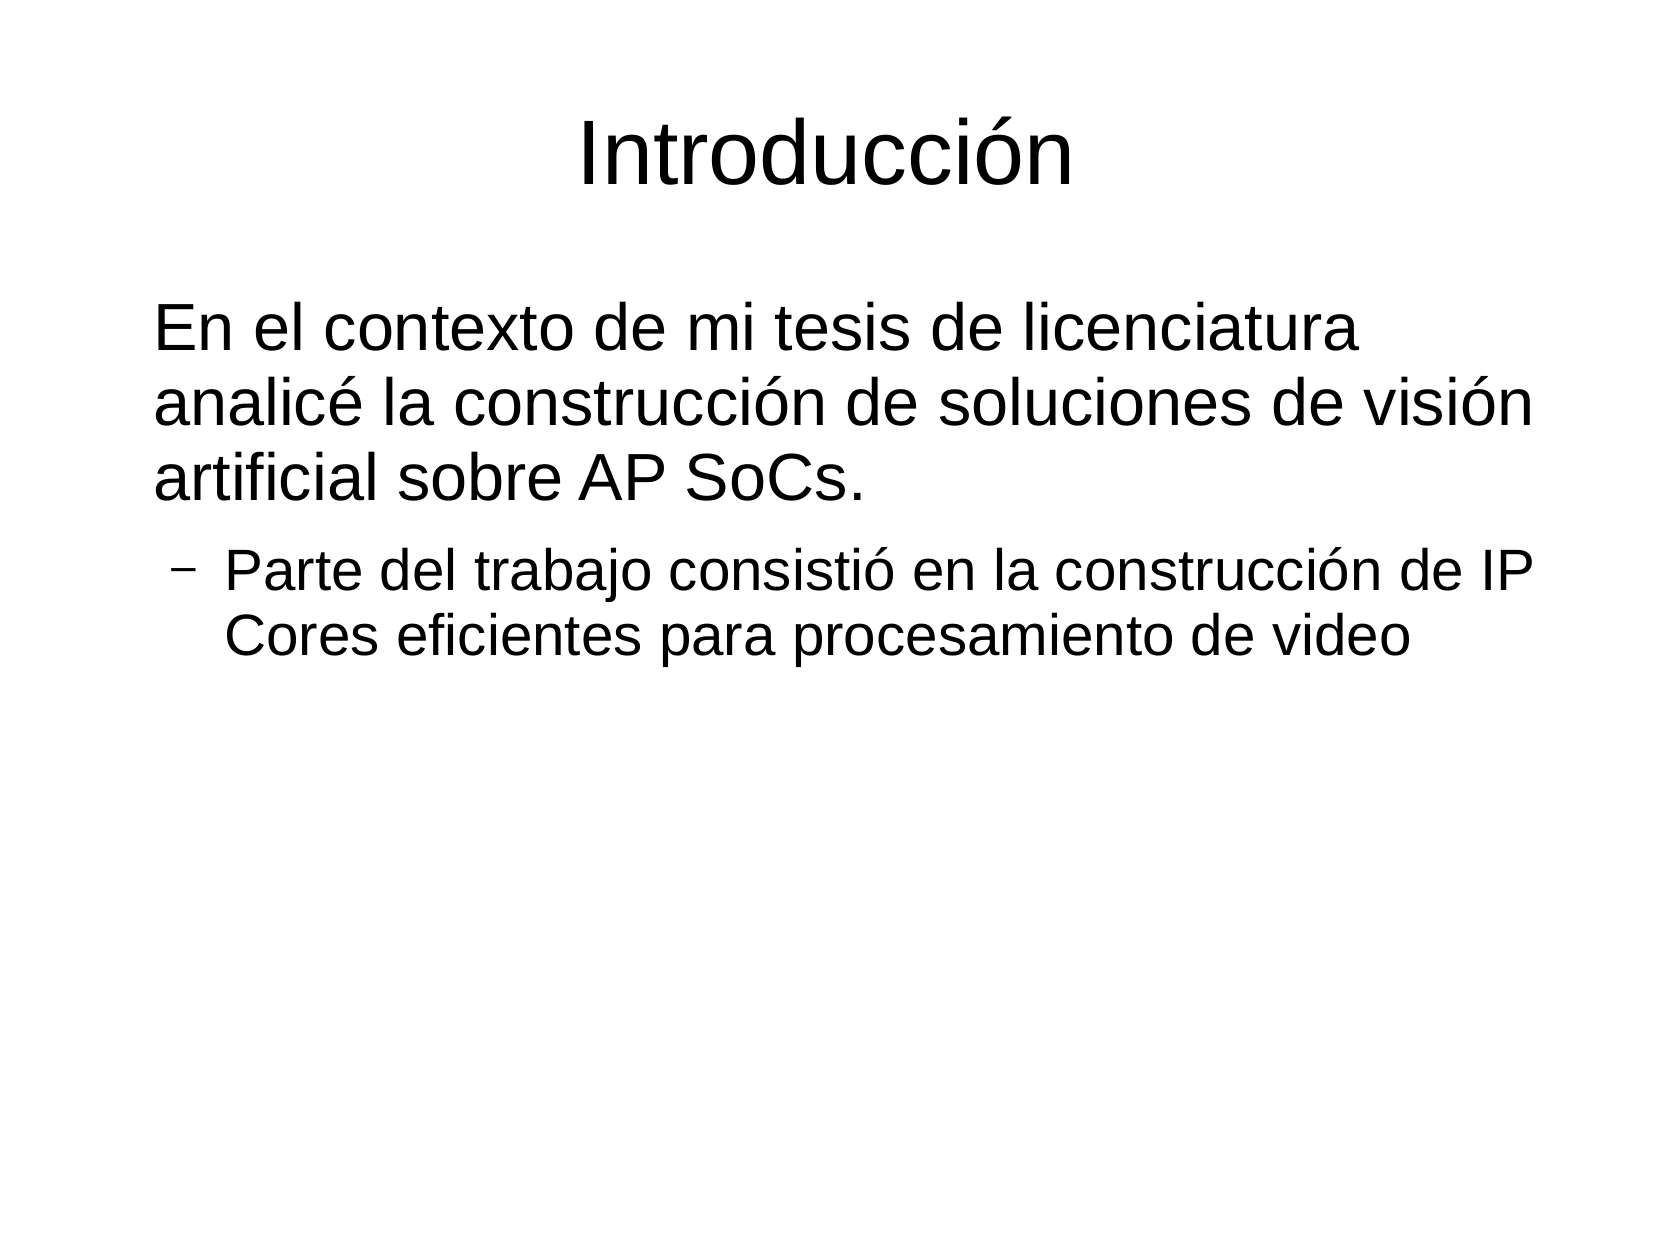

# Introducción
En el contexto de mi tesis de licenciatura analicé la construcción de soluciones de visión artificial sobre AP SoCs.
Parte del trabajo consistió en la construcción de IP Cores eficientes para procesamiento de video